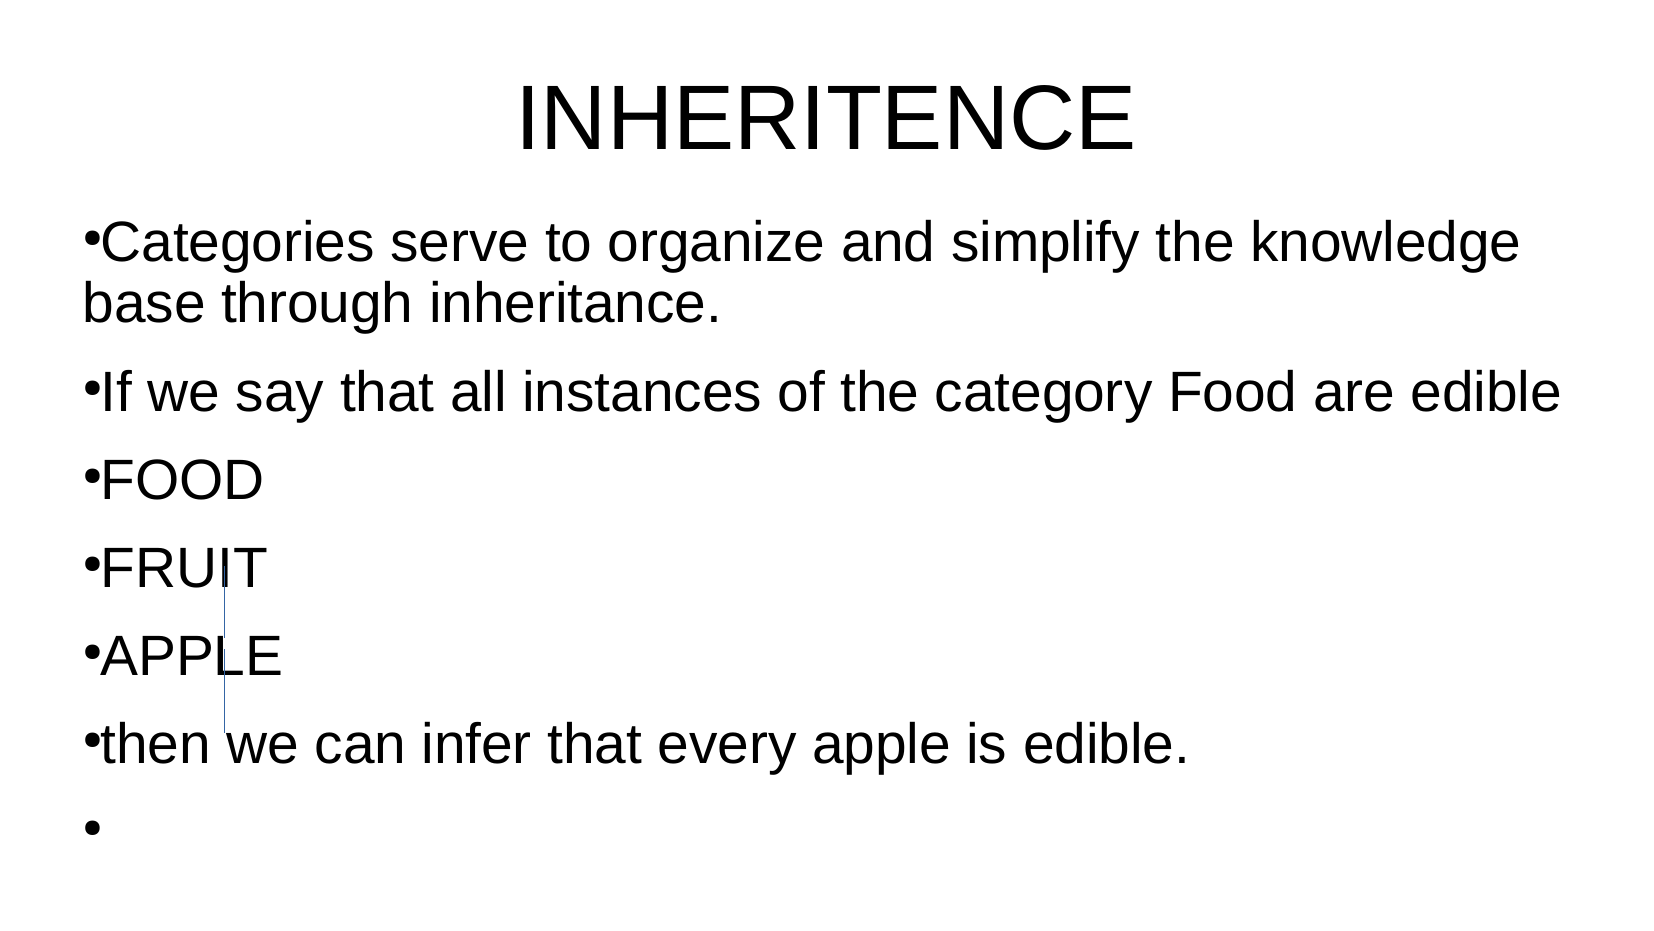

# INHERITENCE
Categories serve to organize and simplify the knowledge base through inheritance.
If we say that all instances of the category Food are edible
FOOD
FRUIT
APPLE
then we can infer that every apple is edible.